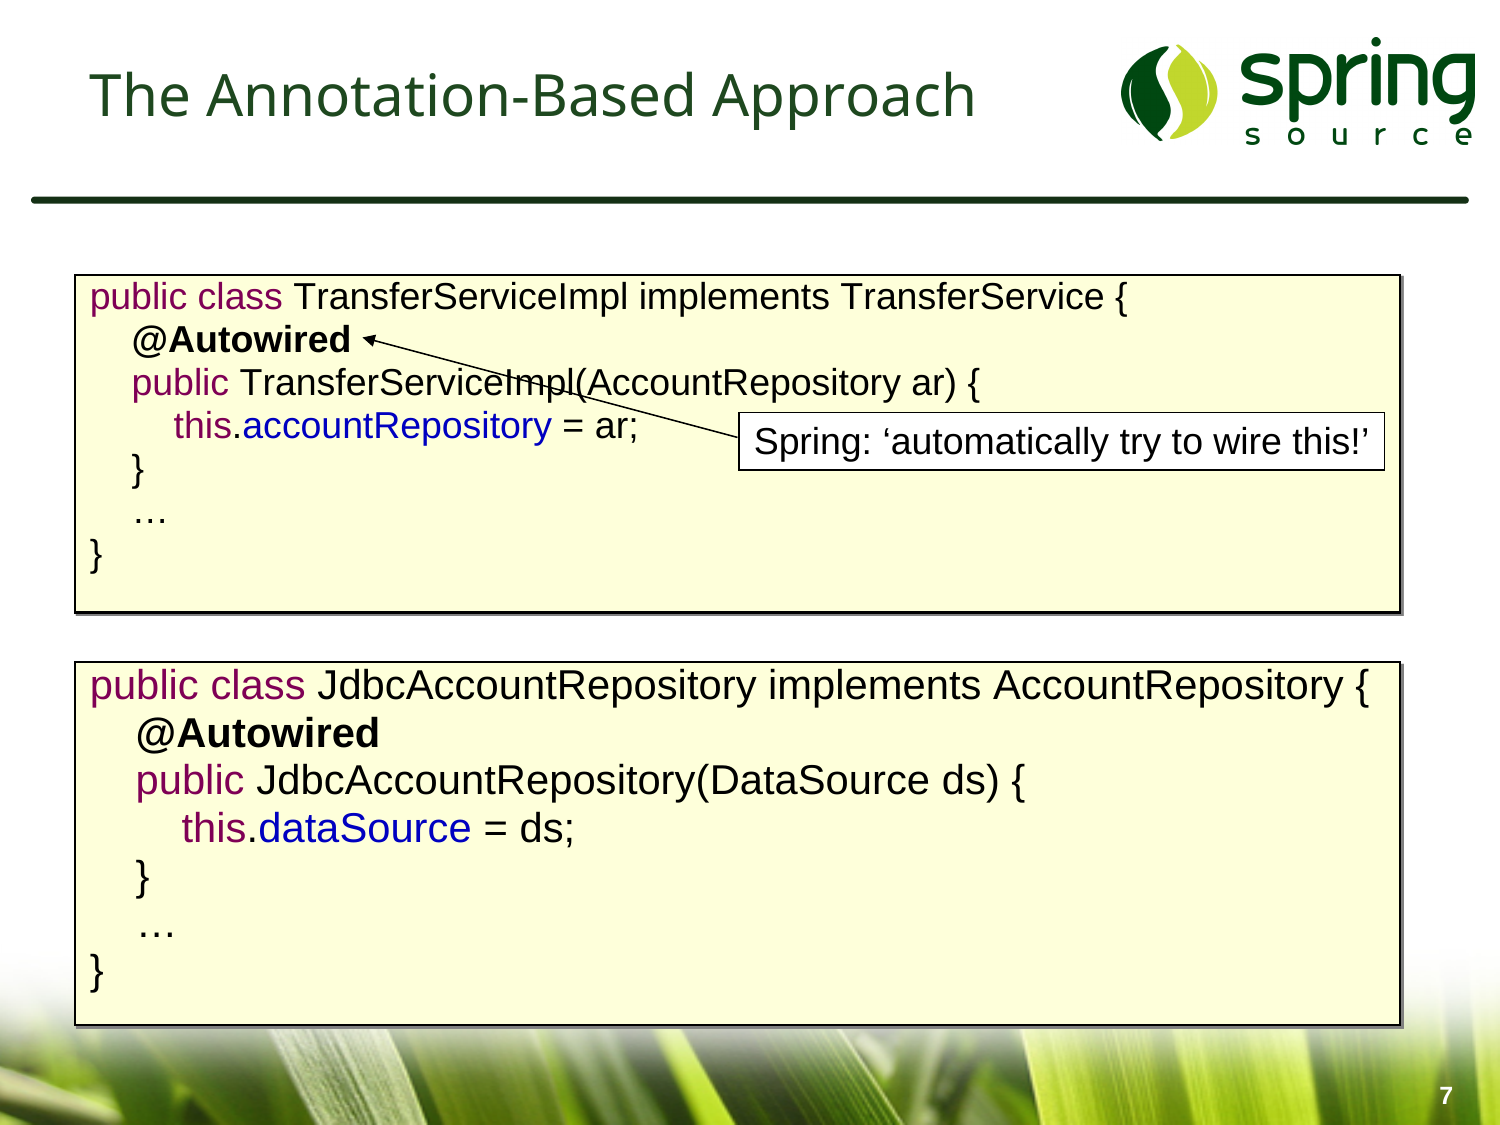

# The Annotation-Based Approach
public class TransferServiceImpl implements TransferService {
 @Autowired
 public TransferServiceImpl(AccountRepository ar) {
 this.accountRepository = ar;
 }
 …
}
Spring: ‘automatically try to wire this!’
public class JdbcAccountRepository implements AccountRepository {
 @Autowired
 public JdbcAccountRepository(DataSource ds) {
 this.dataSource = ds;
 }
 …
}